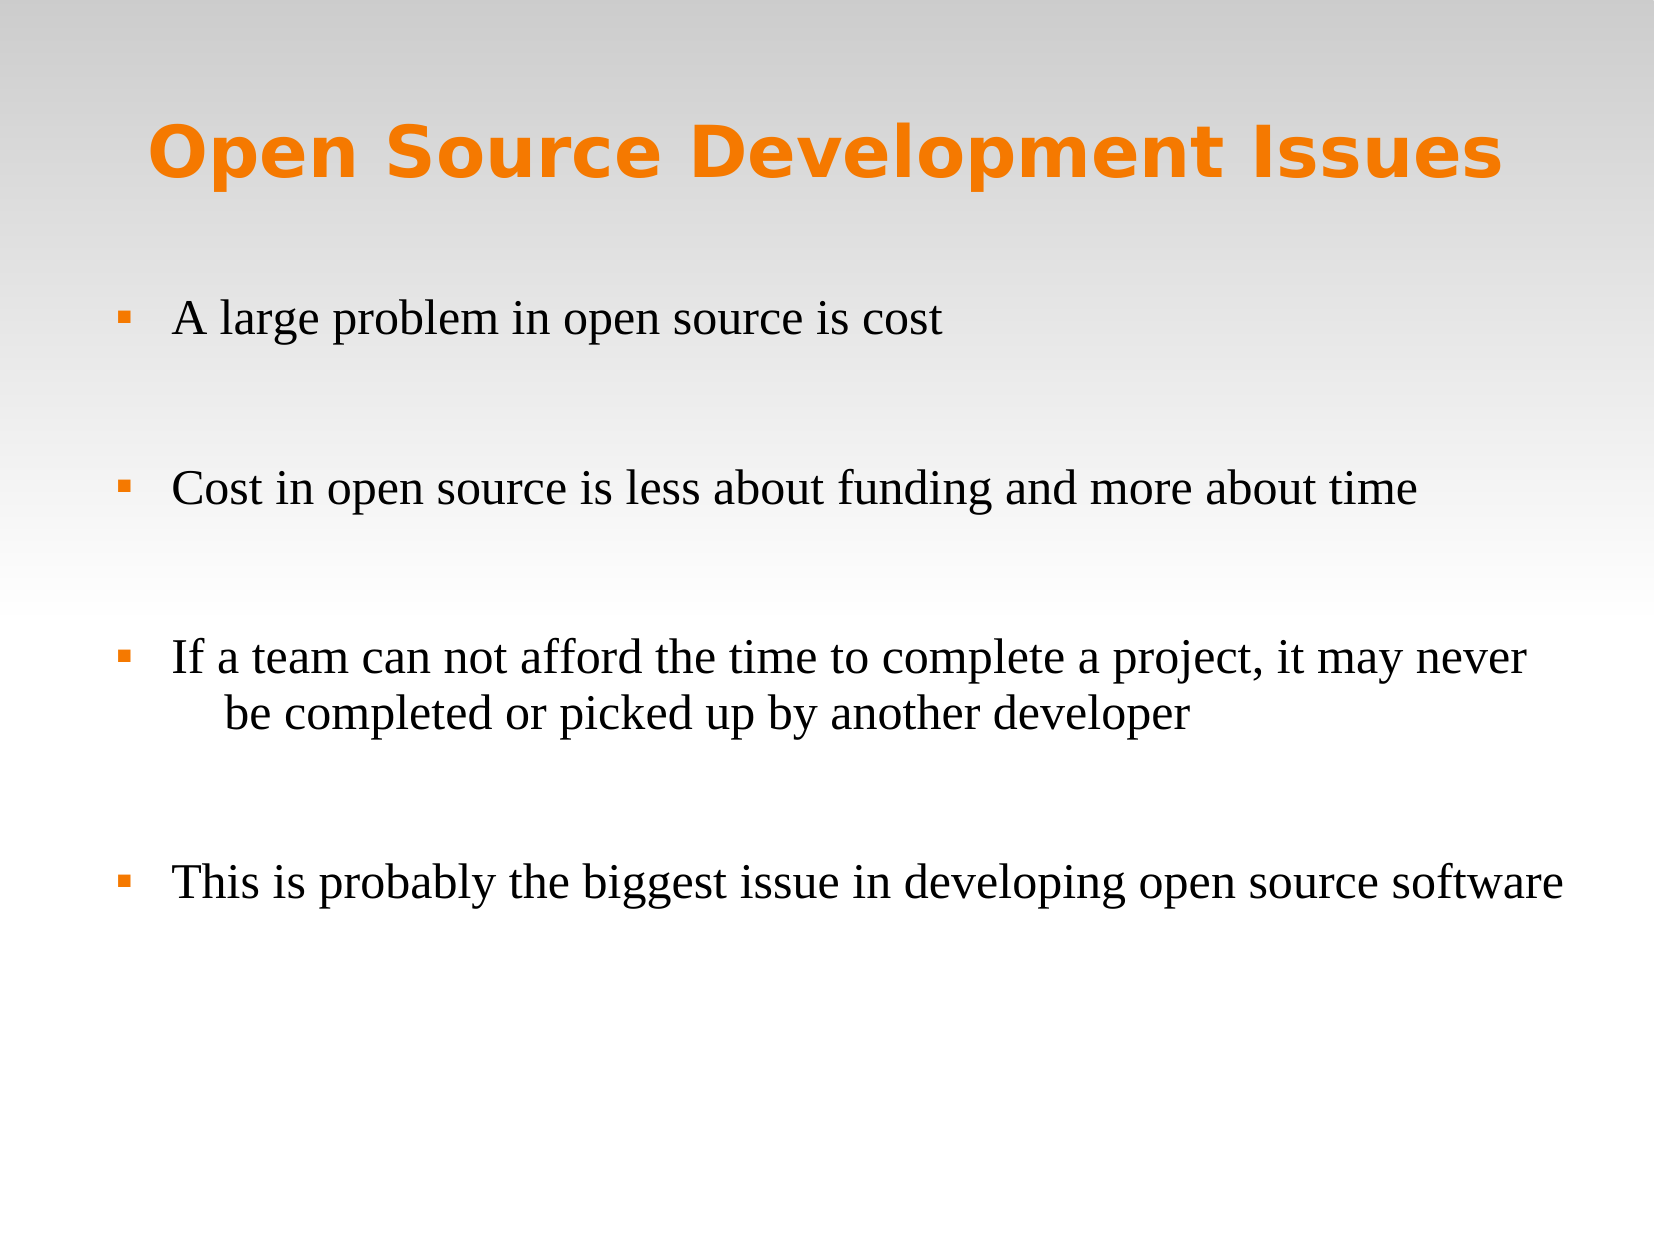

# Open Source Development Issues
A large problem in open source is cost
Cost in open source is less about funding and more about time
If a team can not afford the time to complete a project, it may never be completed or picked up by another developer
This is probably the biggest issue in developing open source software